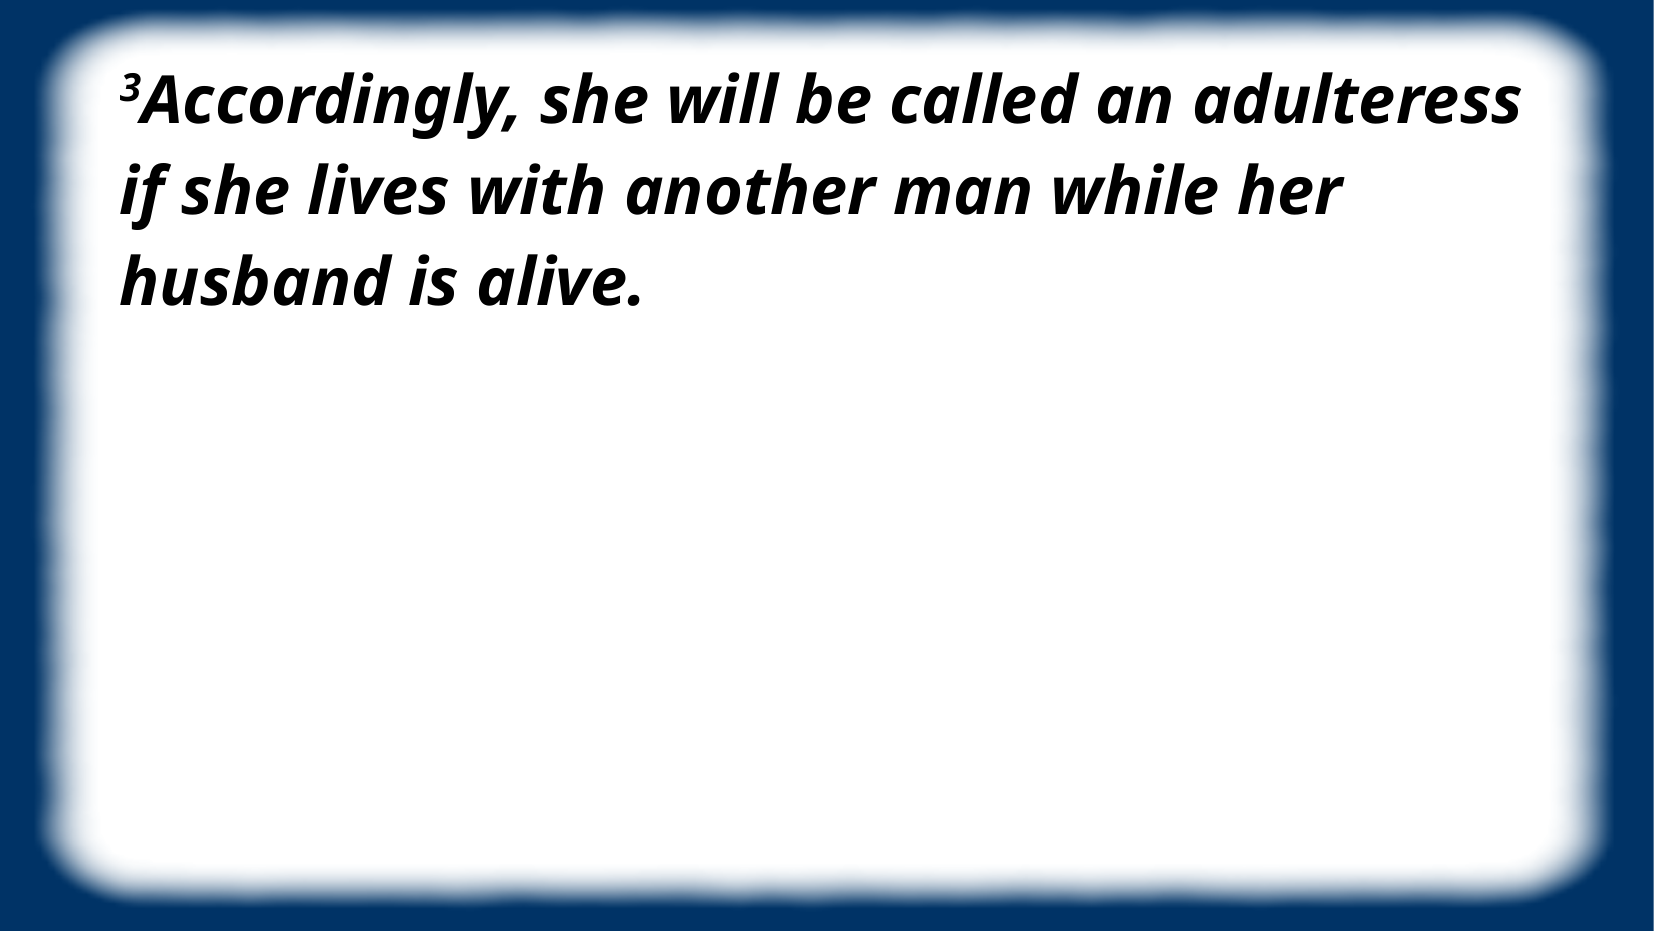

3Accordingly, she will be called an adulteress if she lives with another man while her husband is alive.